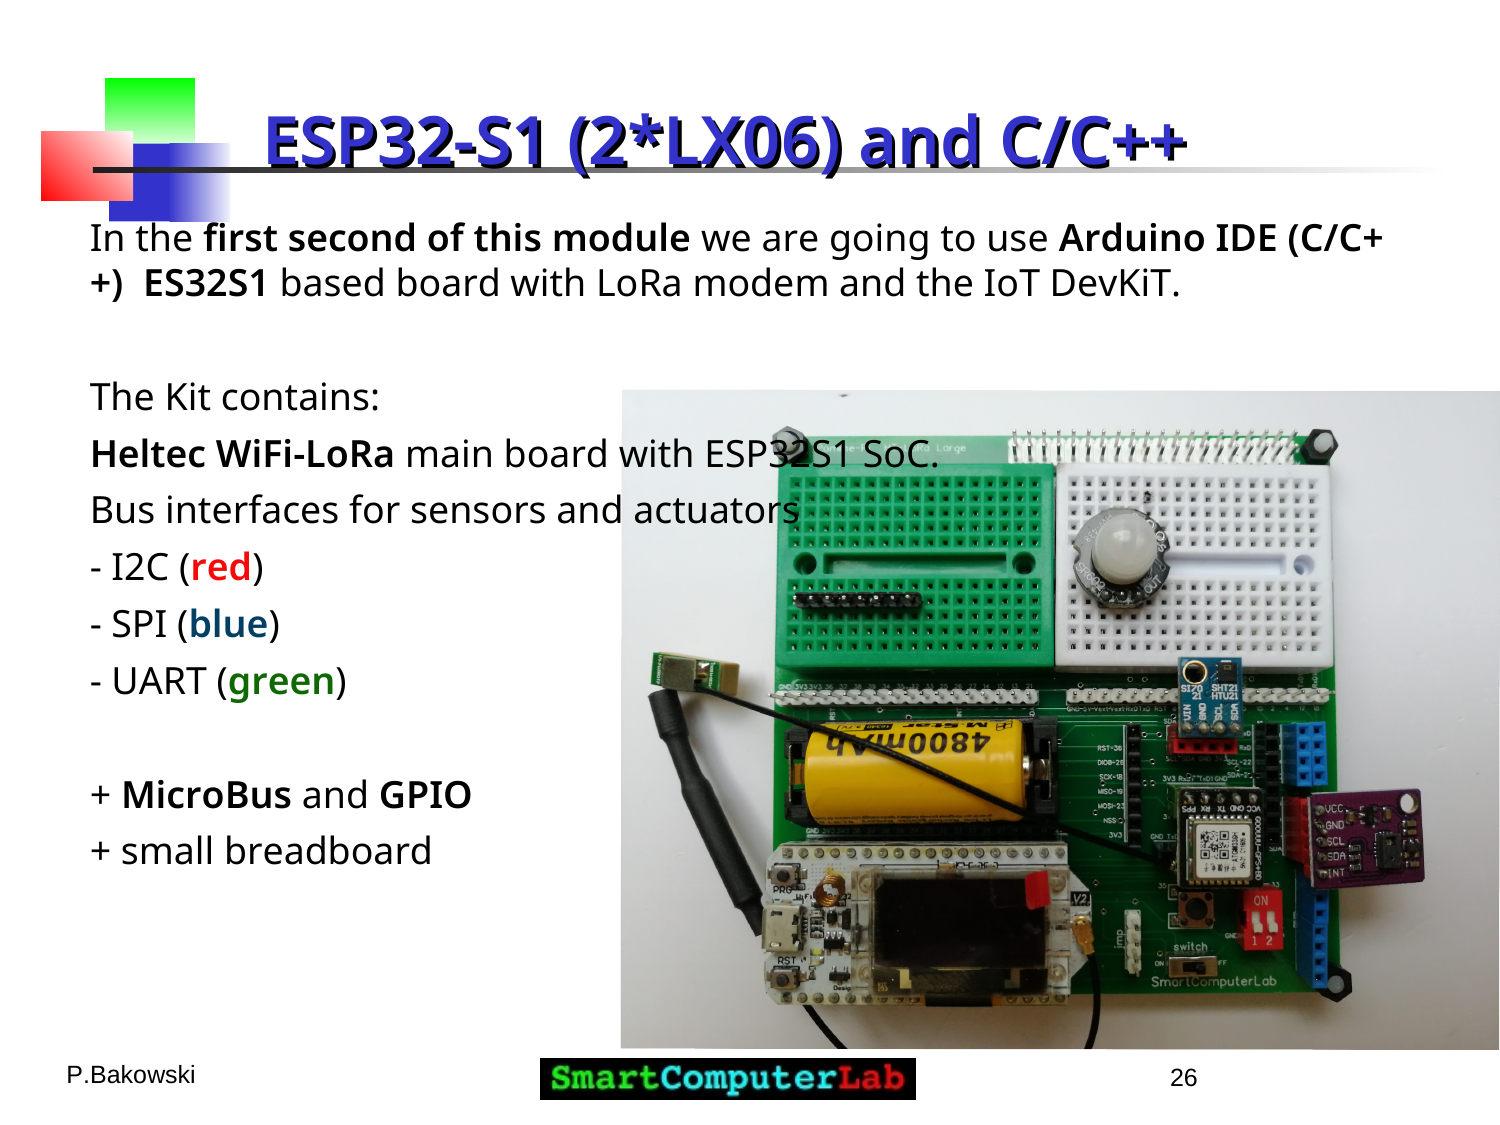

# ESP32-S1 (2*LX06) and C/C++
In the first second of this module we are going to use Arduino IDE (C/C++) ES32S1 based board with LoRa modem and the IoT DevKiT.
The Kit contains:
Heltec WiFi-LoRa main board with ESP32S1 SoC.
Bus interfaces for sensors and actuators
- I2C (red)
- SPI (blue)
- UART (green)
+ MicroBus and GPIO
+ small breadboard
26